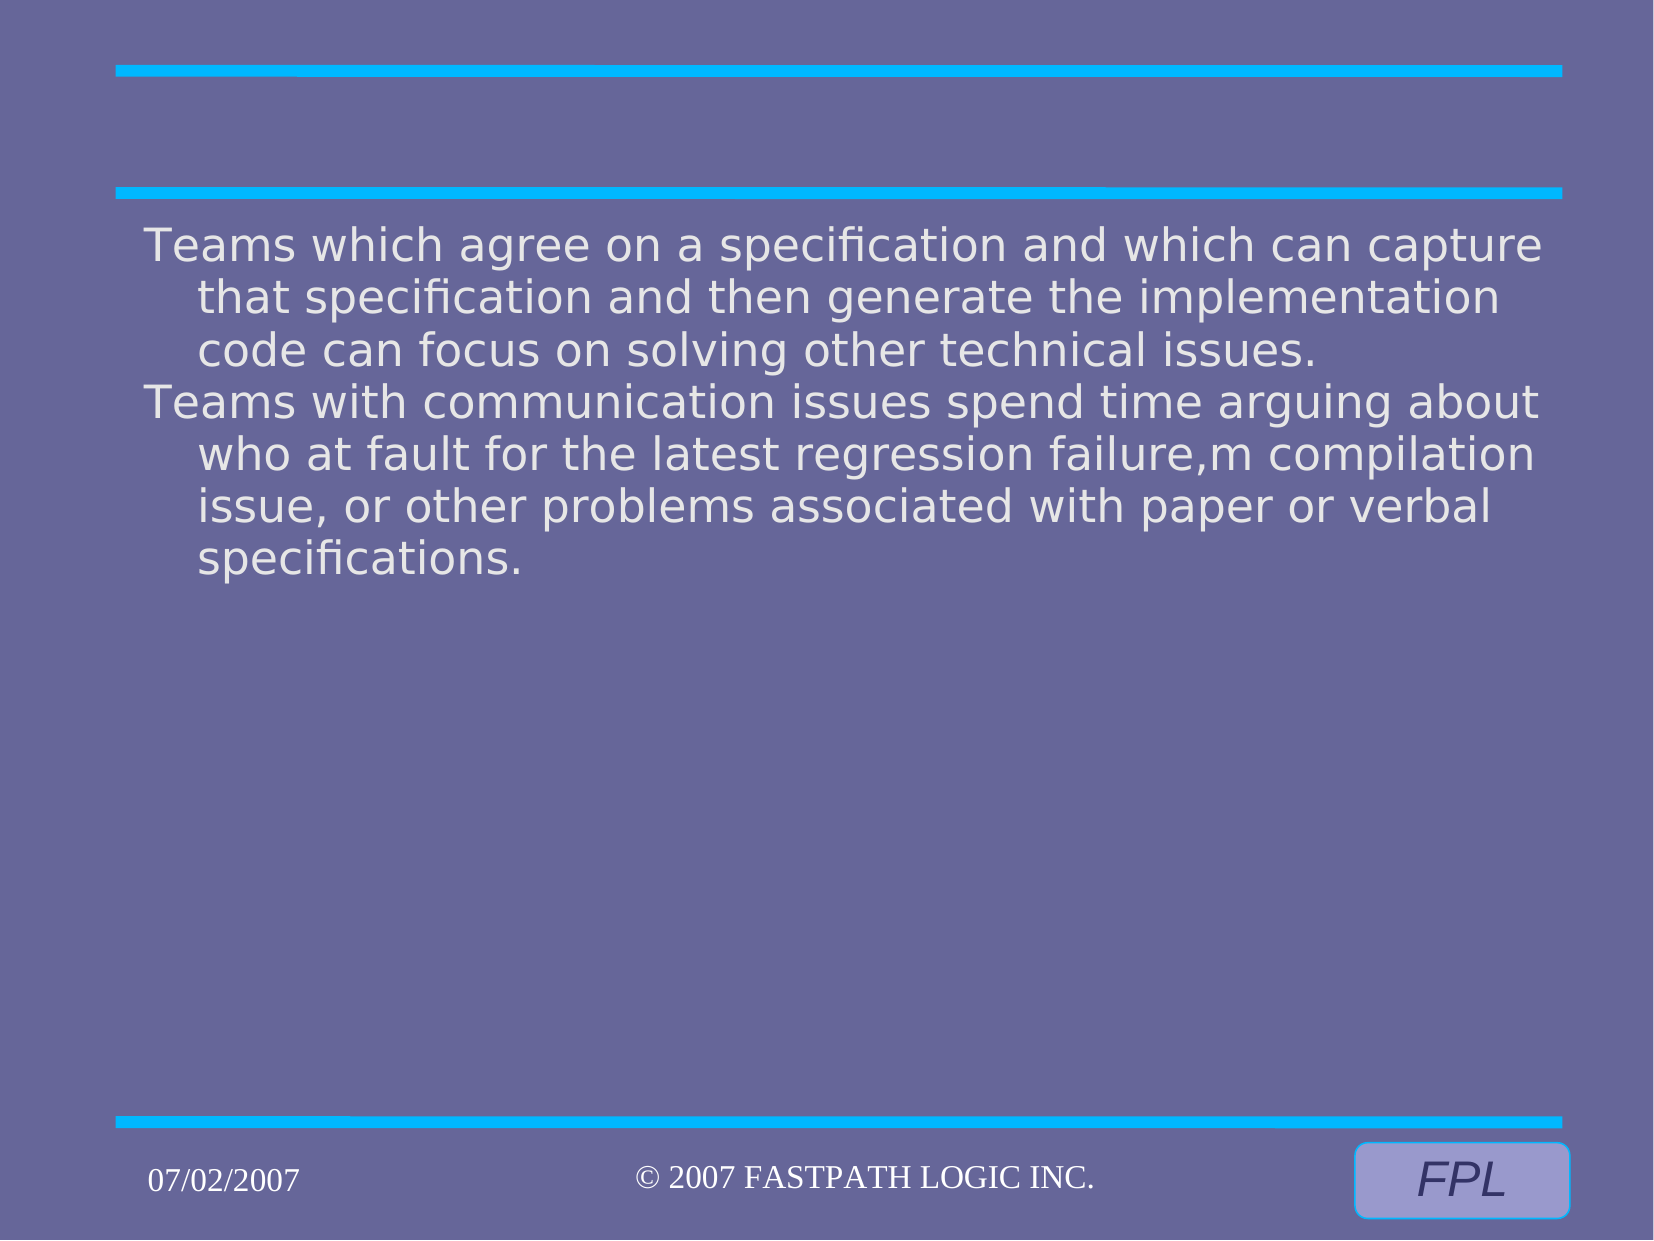

#
Teams which agree on a specification and which can capture that specification and then generate the implementation code can focus on solving other technical issues.
Teams with communication issues spend time arguing about who at fault for the latest regression failure,m compilation issue, or other problems associated with paper or verbal specifications.
© 2007 FASTPATH LOGIC INC.
07/02/2007